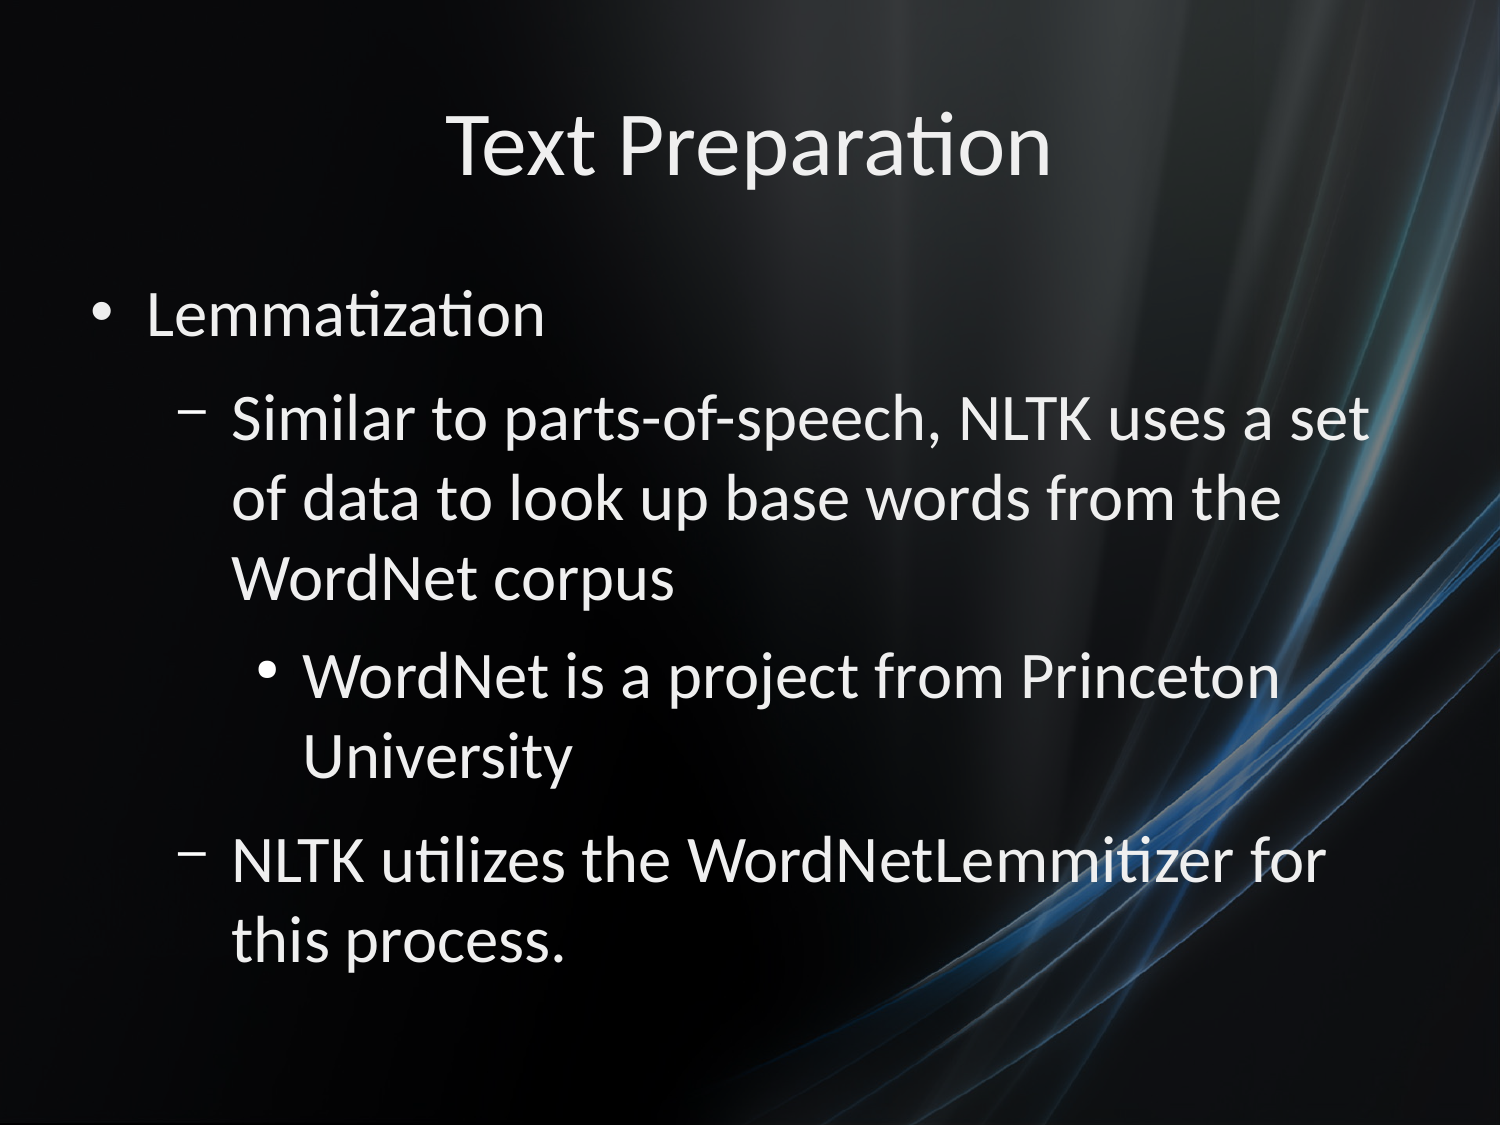

# Text Preparation
Lemmatization
Similar to parts-of-speech, NLTK uses a set of data to look up base words from the WordNet corpus
WordNet is a project from Princeton University
NLTK utilizes the WordNetLemmitizer for this process.